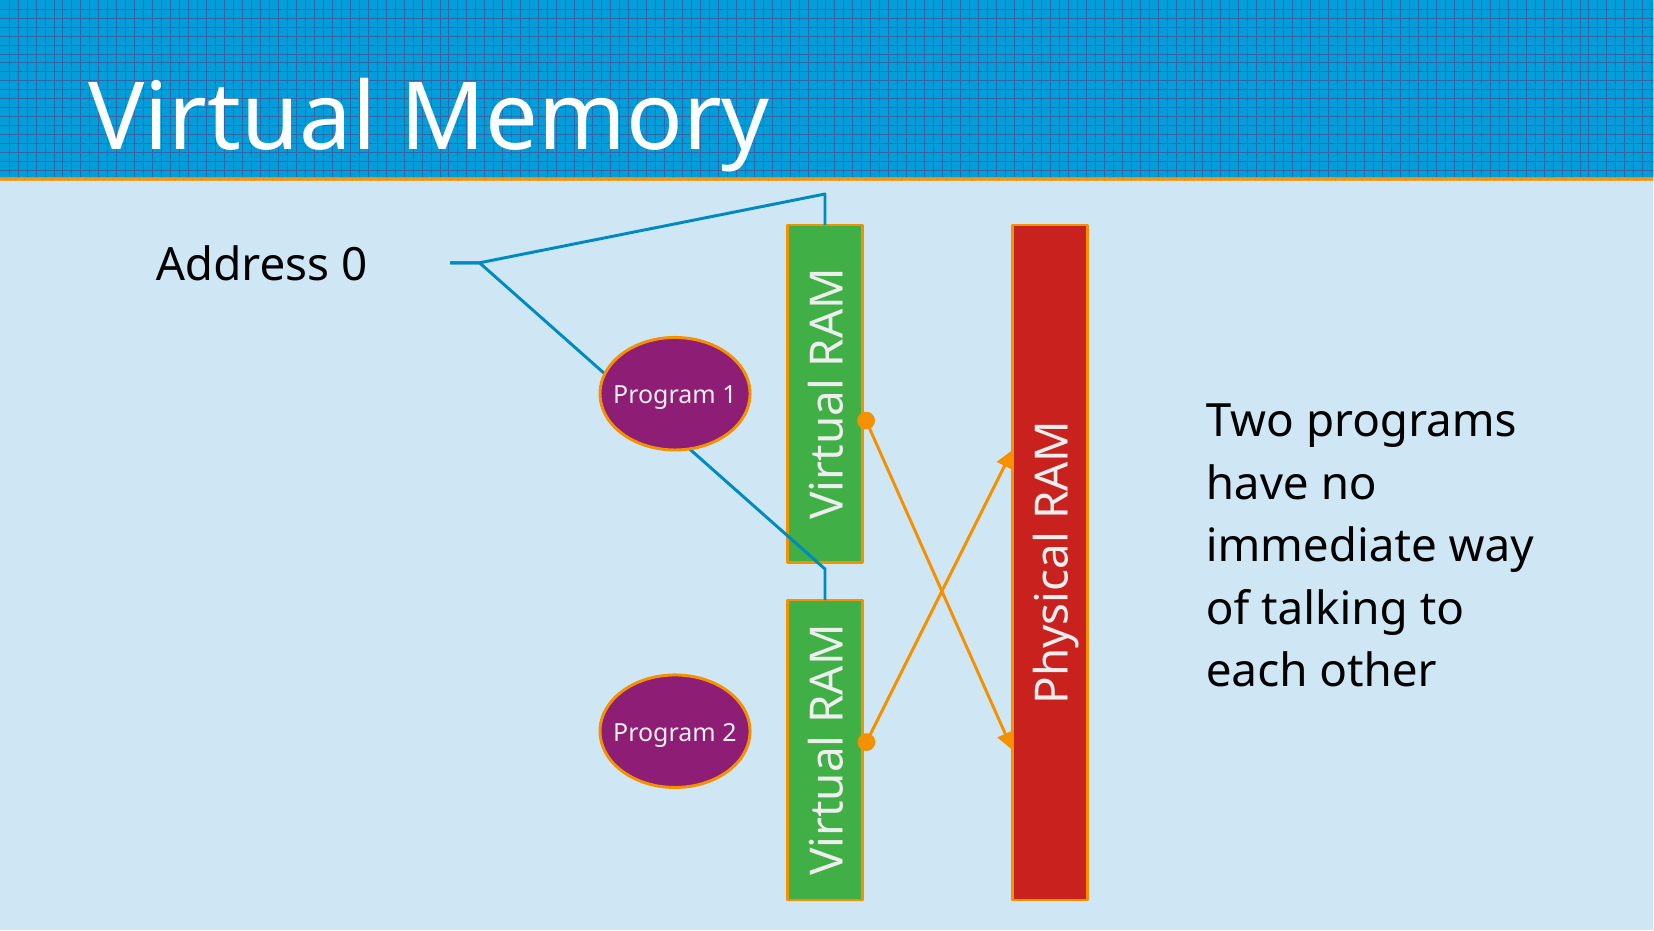

# Virtual Memory
Address 0
Program 1
Virtual RAM
Two programs have no immediate way of talking to each other
Physical RAM
Program 2
Virtual RAM